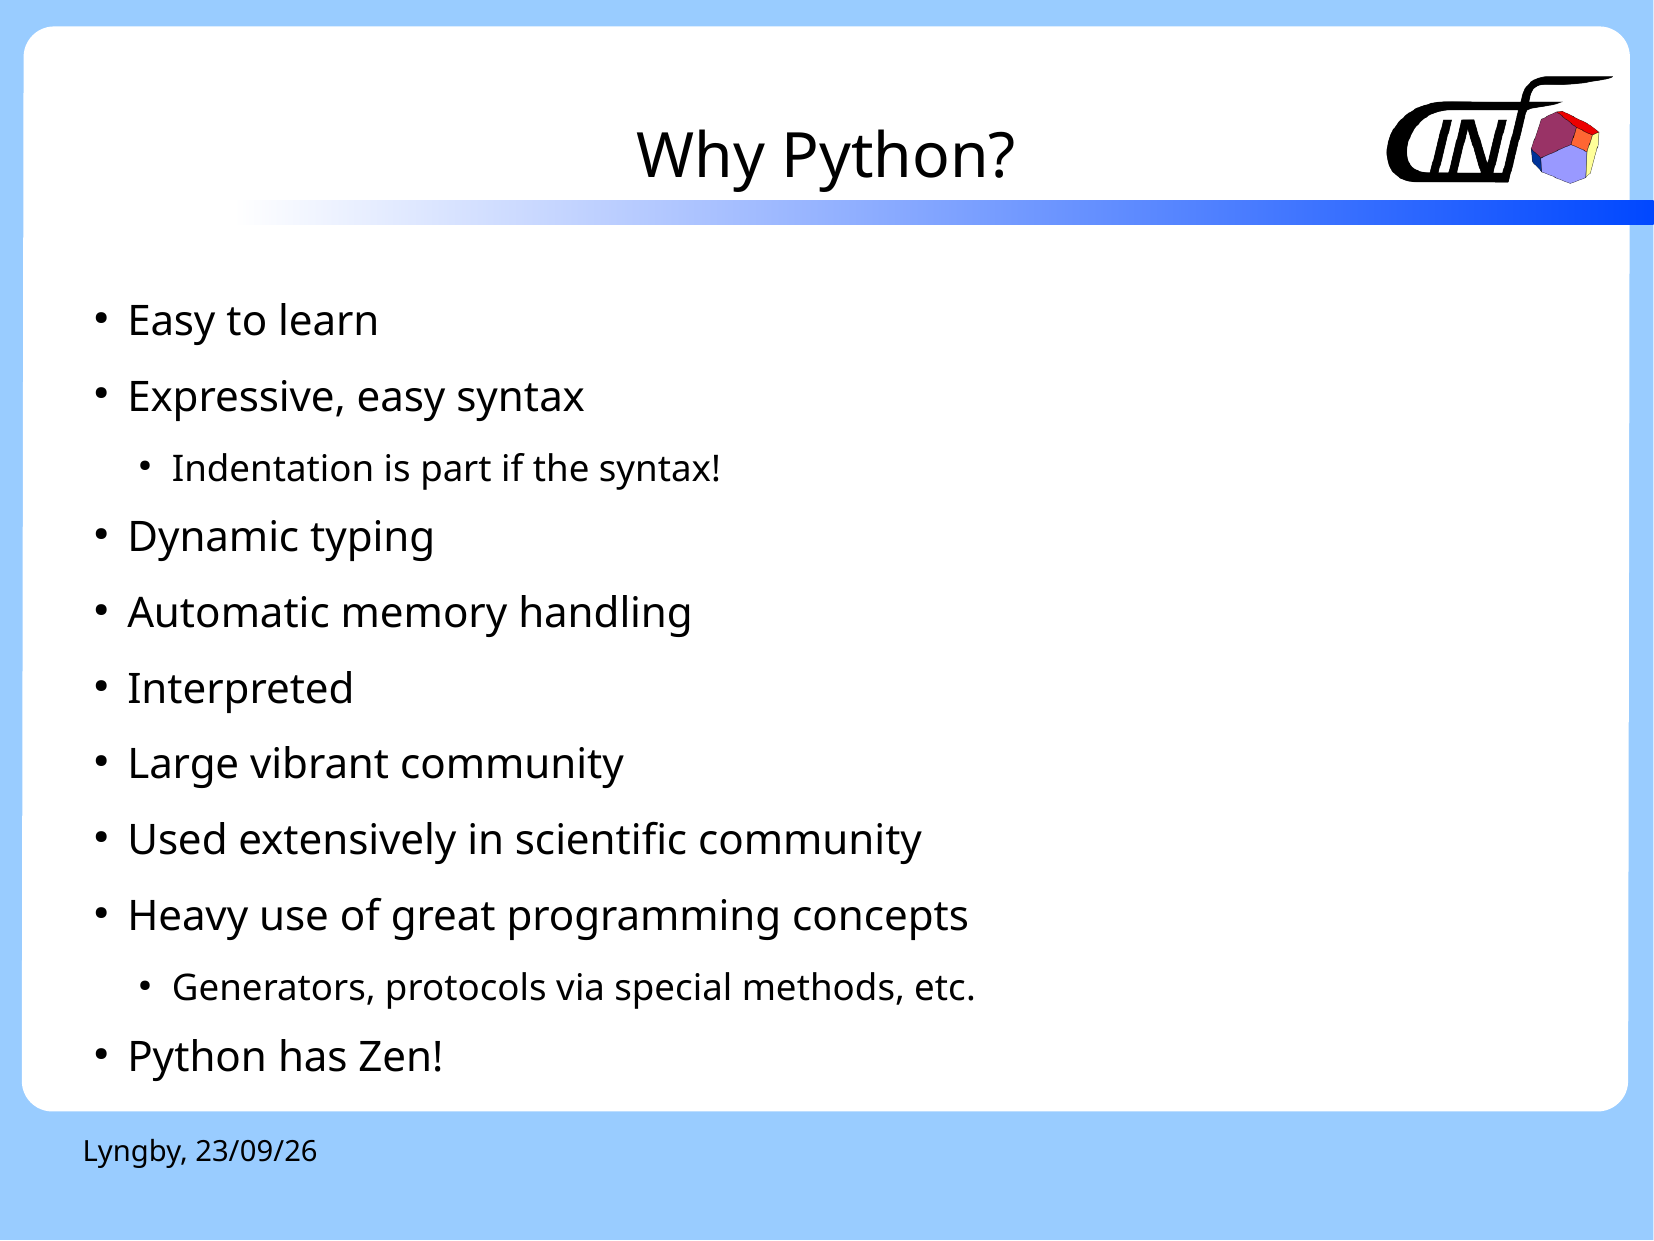

# Why Python?
Easy to learn
Expressive, easy syntax
Indentation is part if the syntax!
Dynamic typing
Automatic memory handling
Interpreted
Large vibrant community
Used extensively in scientific community
Heavy use of great programming concepts
Generators, protocols via special methods, etc.
Python has Zen!